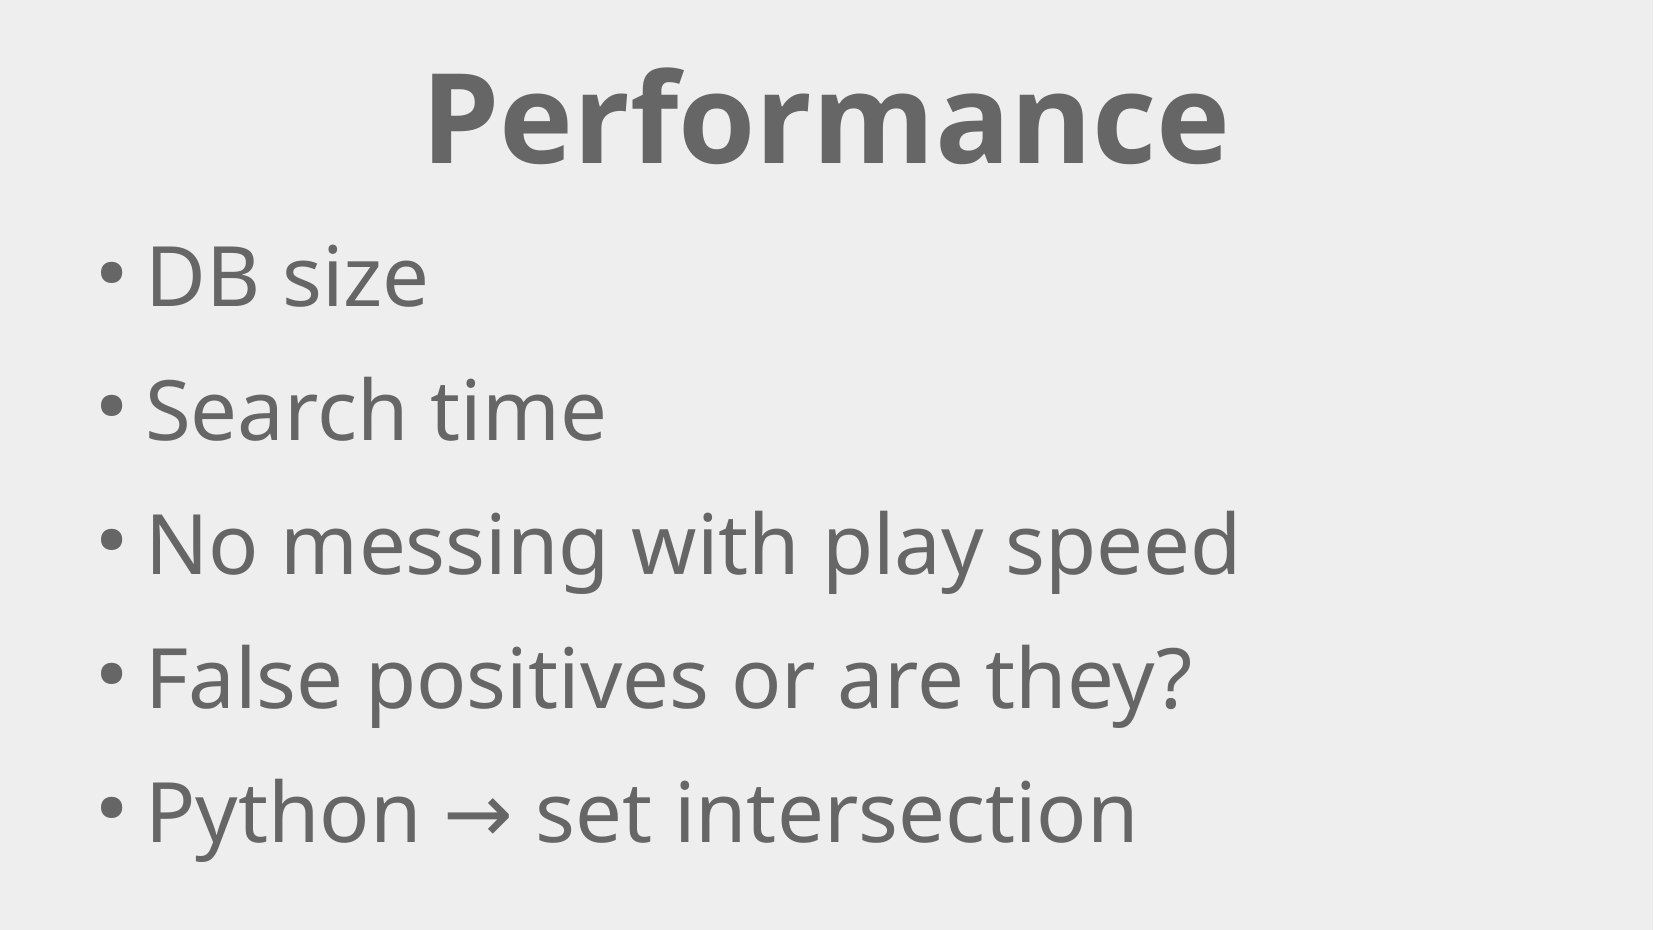

# Performance
DB size
Search time
No messing with play speed
False positives or are they?
Python → set intersection